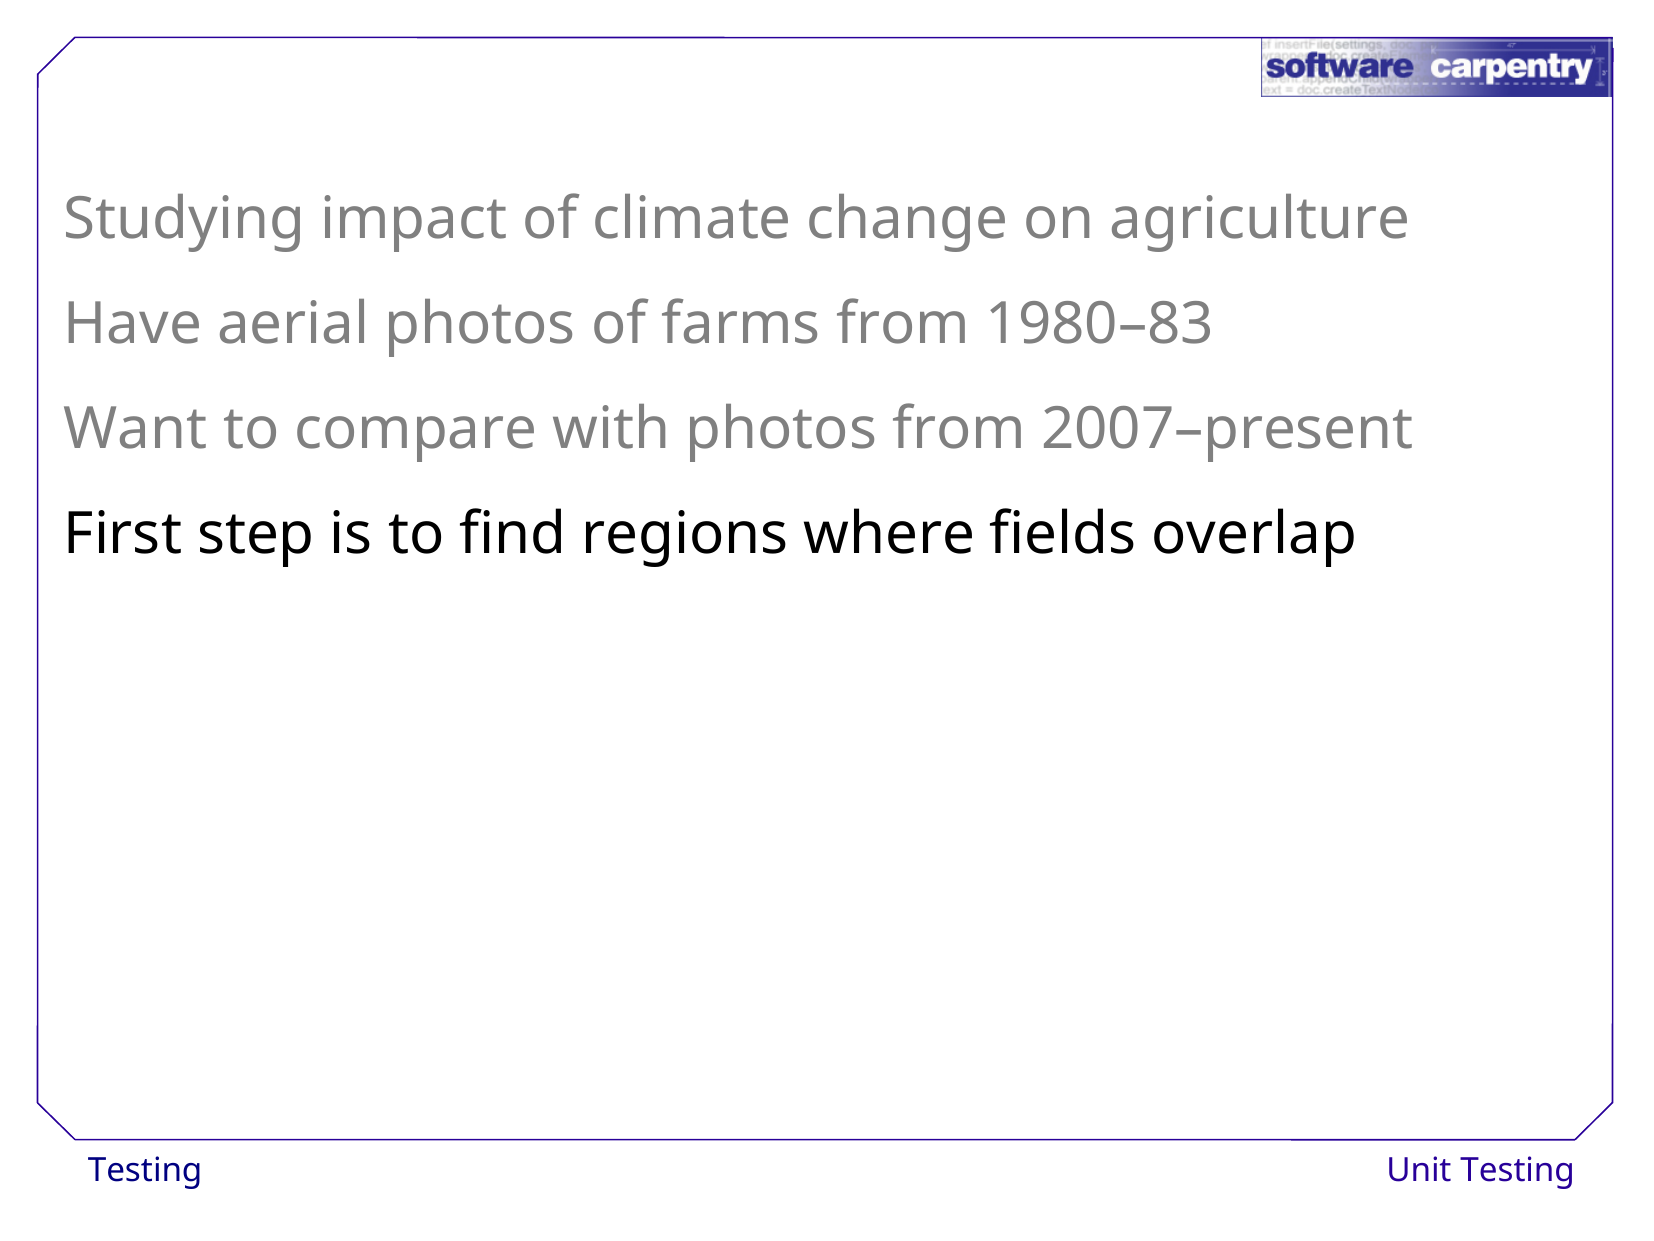

Studying impact of climate change on agriculture
Have aerial photos of farms from 1980–83
Want to compare with photos from 2007–present
First step is to find regions where fields overlap